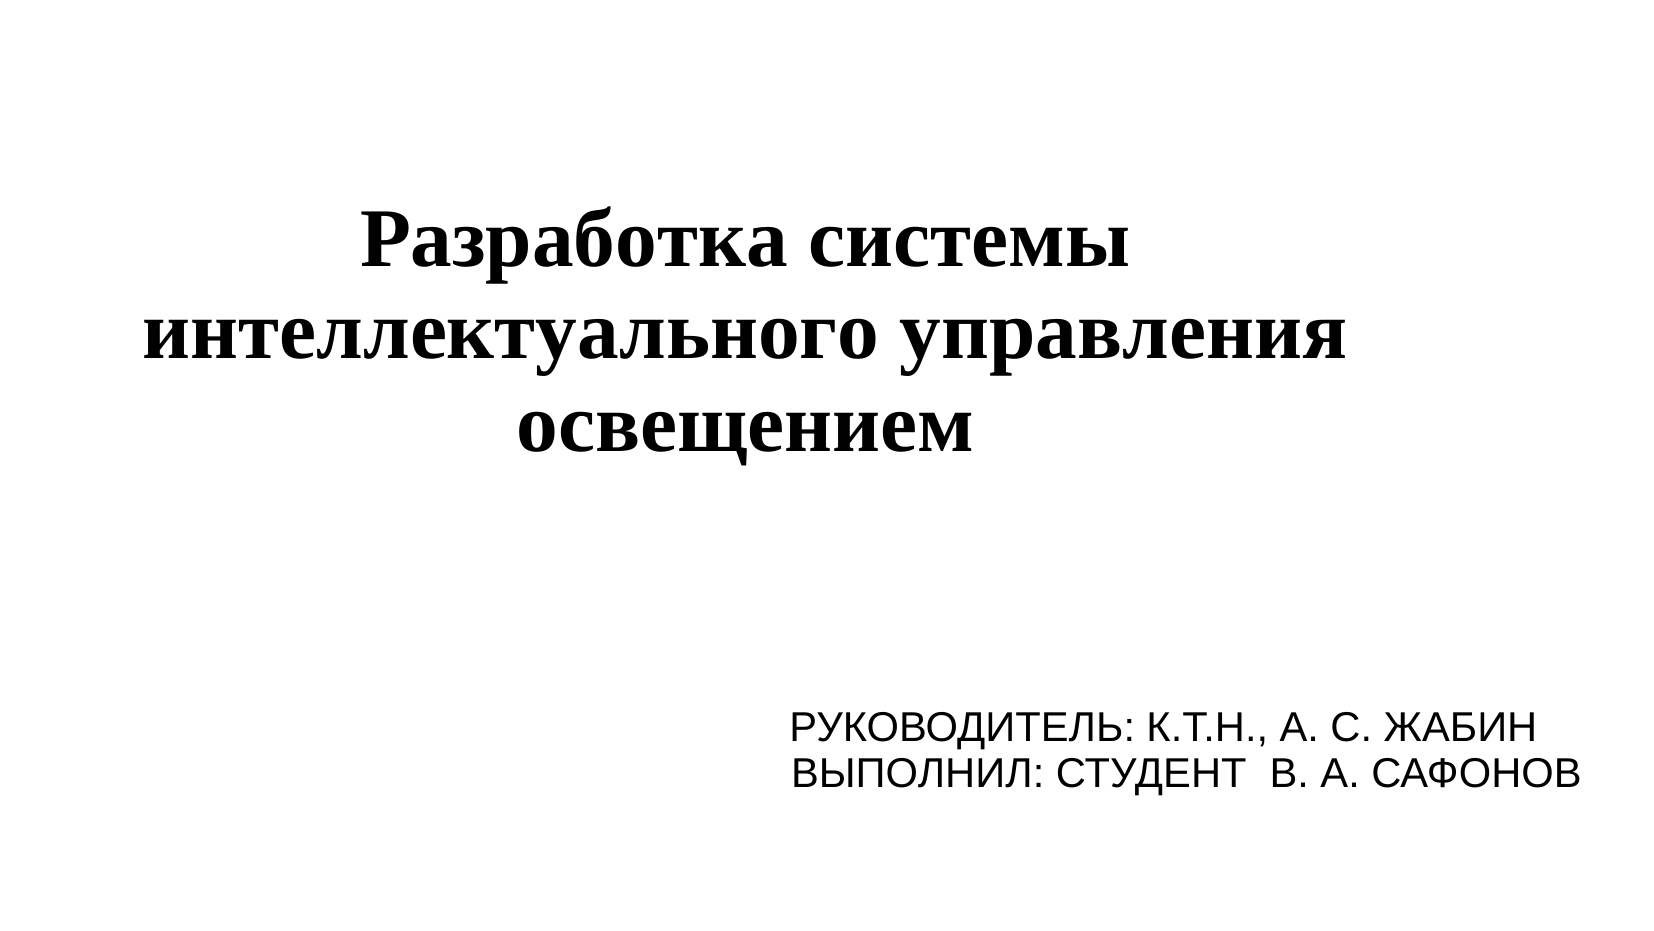

# Разработка системы интеллектуального управления освещением
РУКОВОДИТЕЛЬ: К.Т.Н., А. С. ЖАБИН
 ВЫПОЛНИЛ: СТУДЕНТ В. А. САФОНОВ